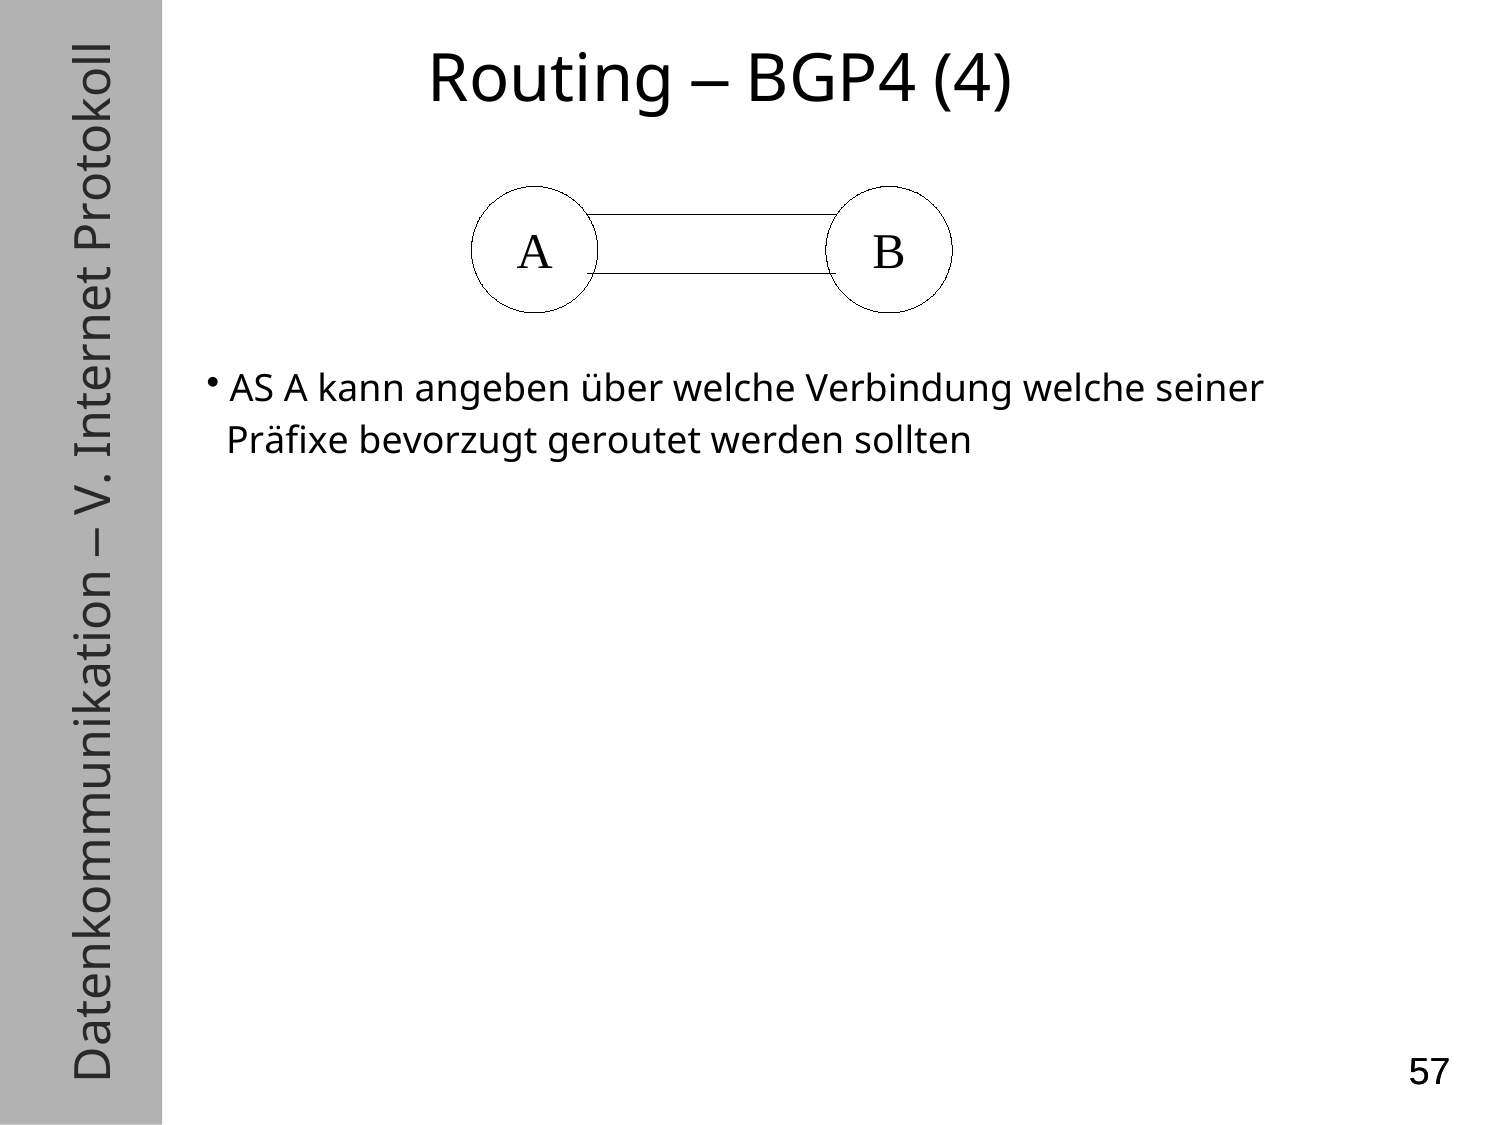

Routing – BGP4 (4)
A
B
 AS A kann angeben über welche Verbindung welche seiner
 Präfixe bevorzugt geroutet werden sollten
Datenkommunikation – V. Internet Protokoll